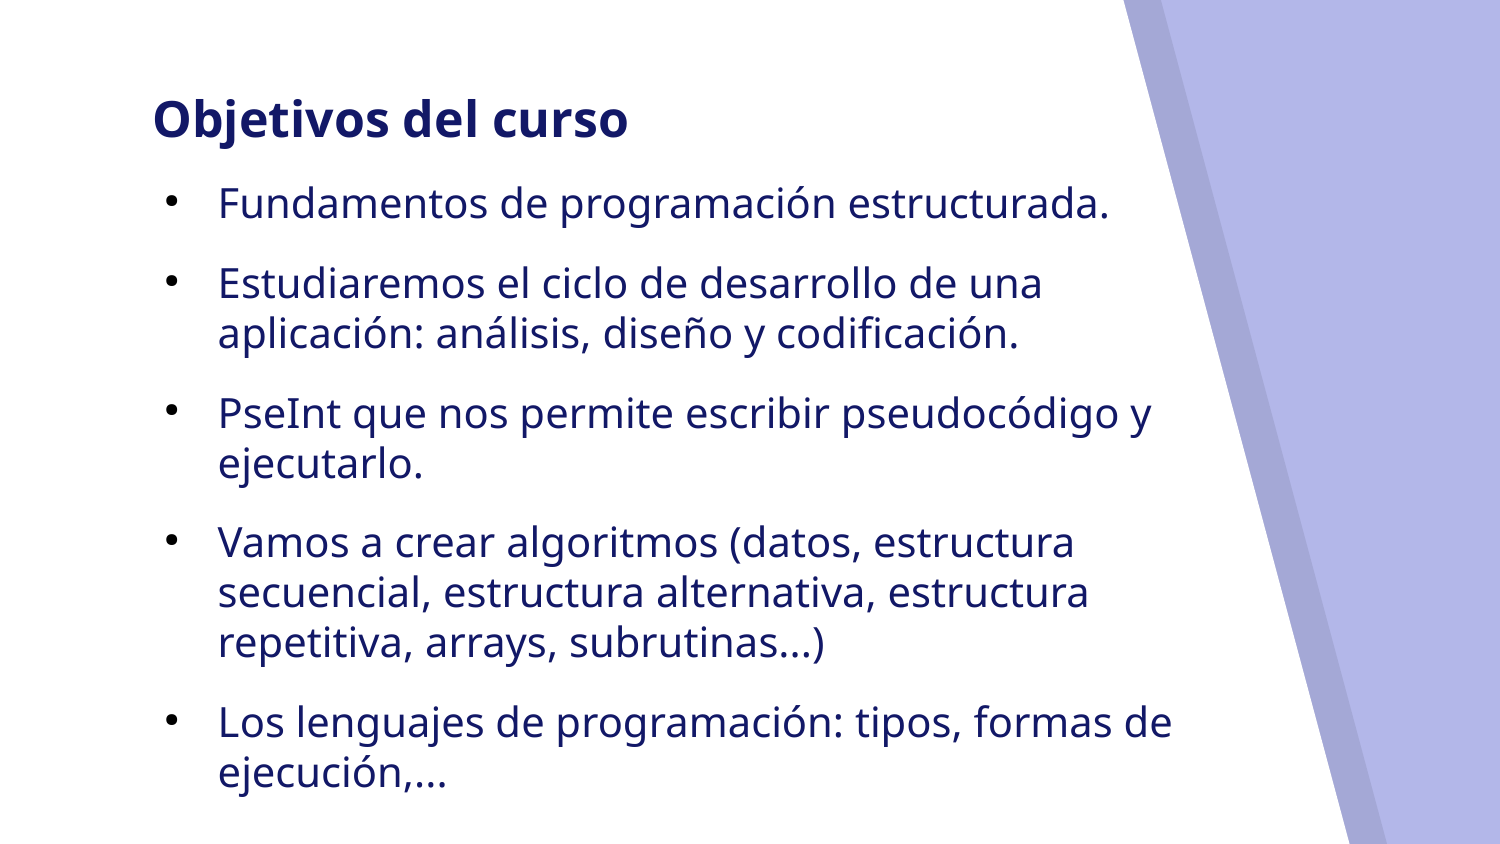

# Objetivos del curso
Fundamentos de programación estructurada.
Estudiaremos el ciclo de desarrollo de una aplicación: análisis, diseño y codificación.
PseInt que nos permite escribir pseudocódigo y ejecutarlo.
Vamos a crear algoritmos (datos, estructura secuencial, estructura alternativa, estructura repetitiva, arrays, subrutinas...)
Los lenguajes de programación: tipos, formas de ejecución,...